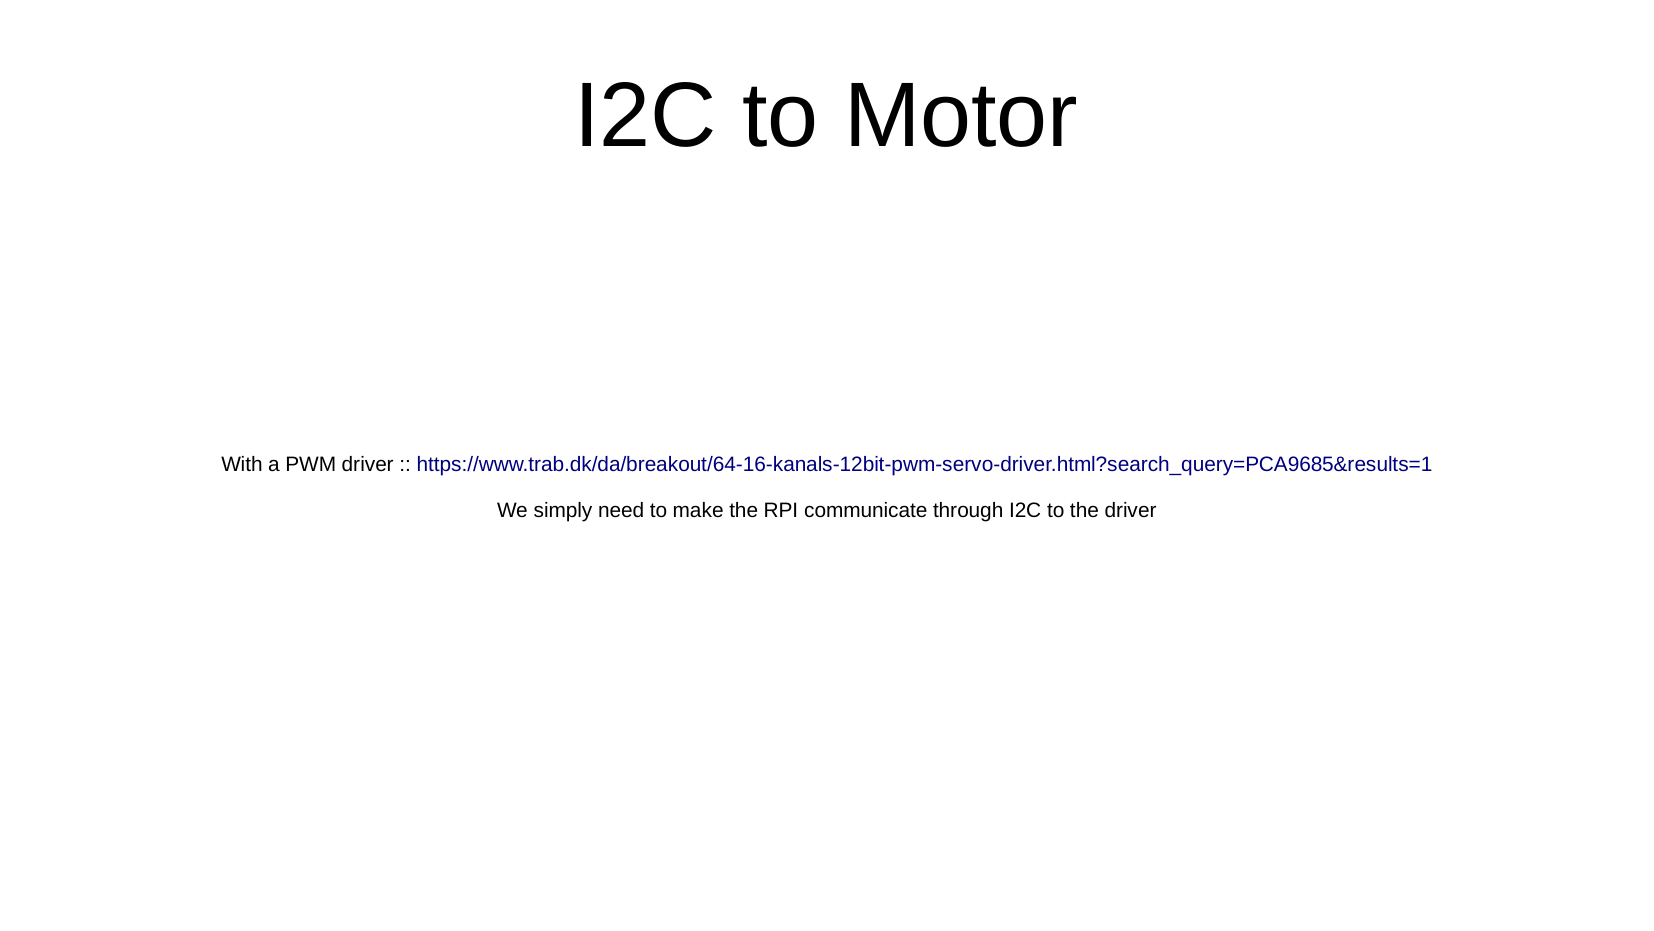

# I2C to Motor
With a PWM driver :: https://www.trab.dk/da/breakout/64-16-kanals-12bit-pwm-servo-driver.html?search_query=PCA9685&results=1
We simply need to make the RPI communicate through I2C to the driver